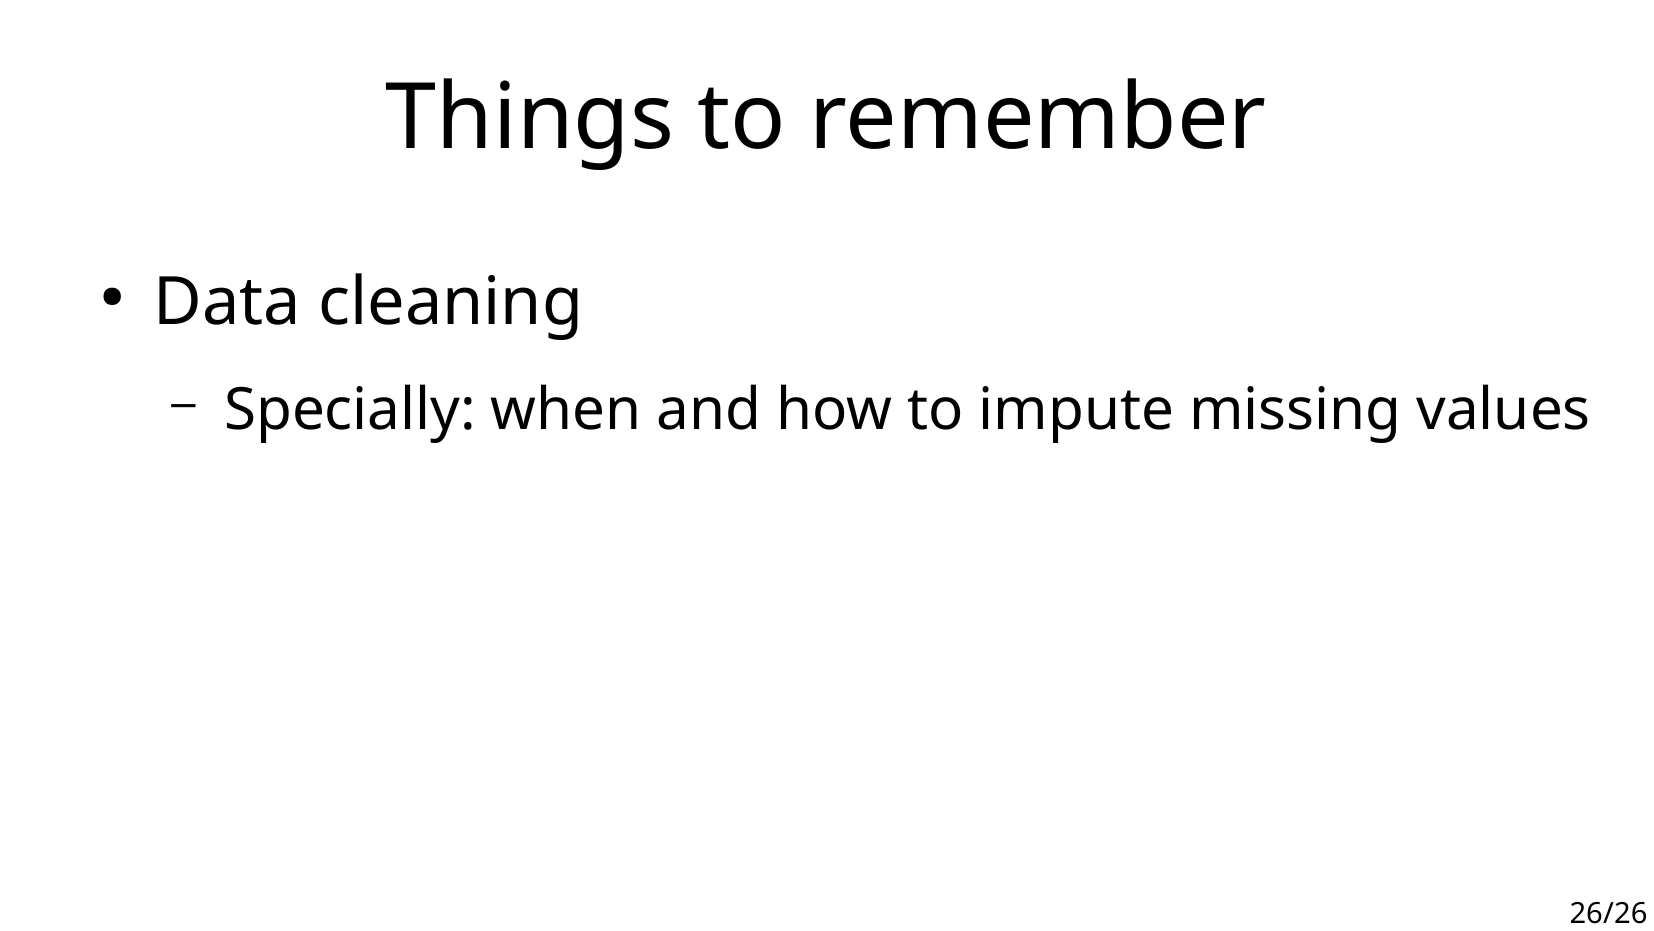

# Things to remember
Data cleaning
Specially: when and how to impute missing values
26